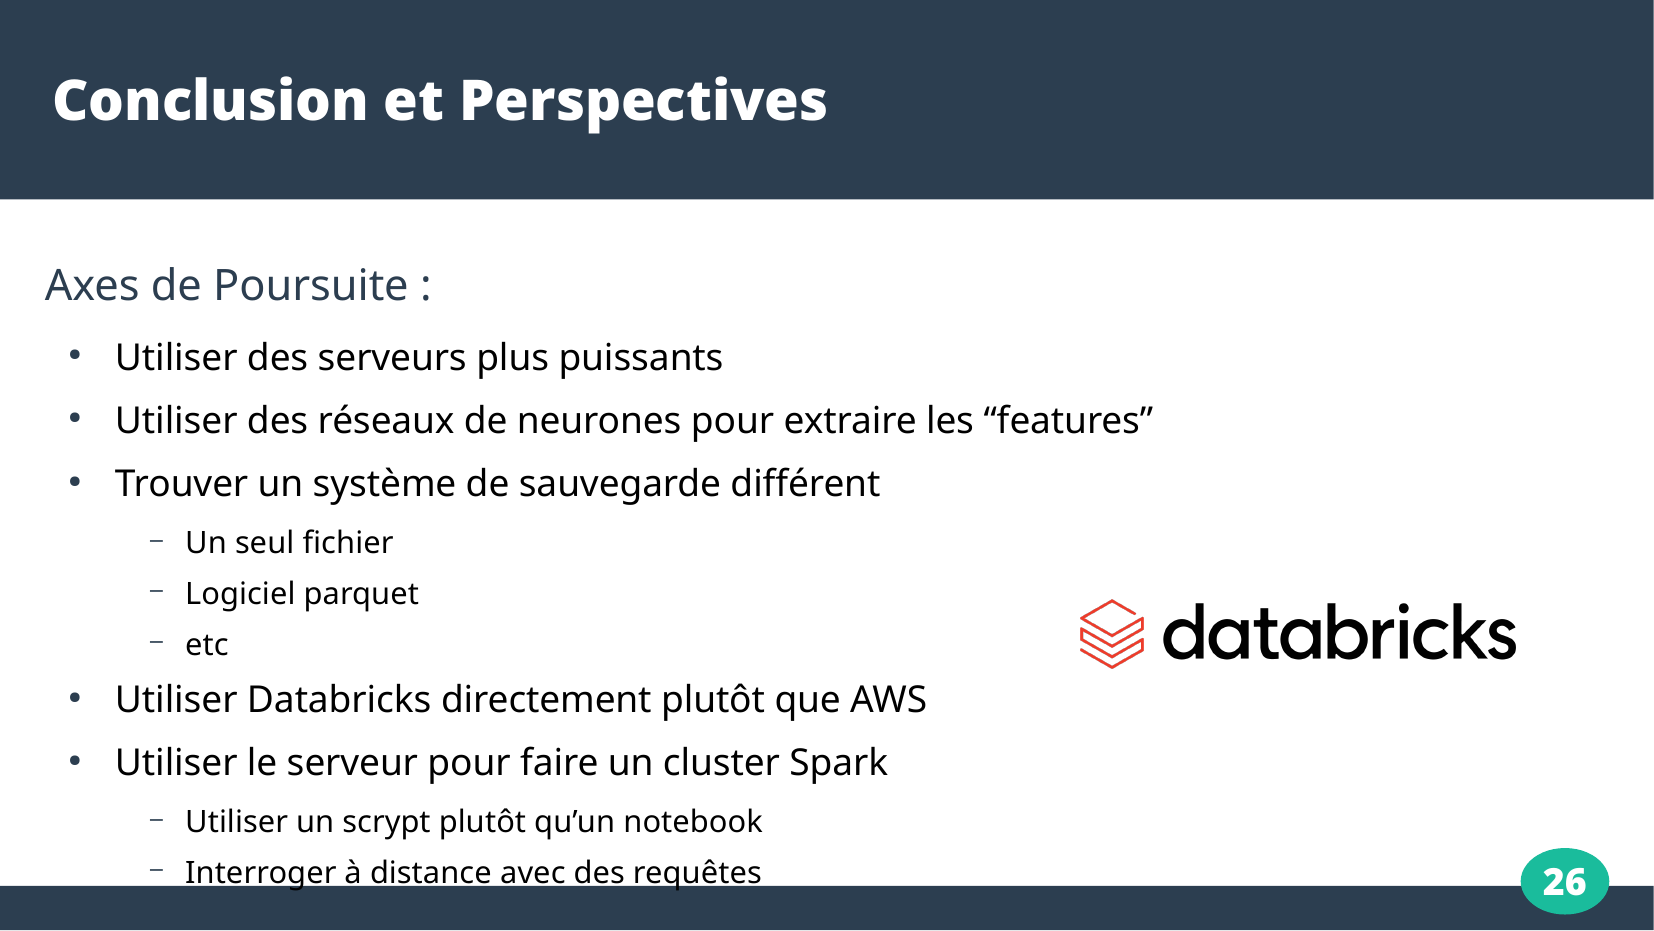

# Conclusion et Perspectives
Axes de Poursuite :
Utiliser des serveurs plus puissants
Utiliser des réseaux de neurones pour extraire les “features”
Trouver un système de sauvegarde différent
Un seul fichier
Logiciel parquet
etc
Utiliser Databricks directement plutôt que AWS
Utiliser le serveur pour faire un cluster Spark
Utiliser un scrypt plutôt qu’un notebook
Interroger à distance avec des requêtes
26